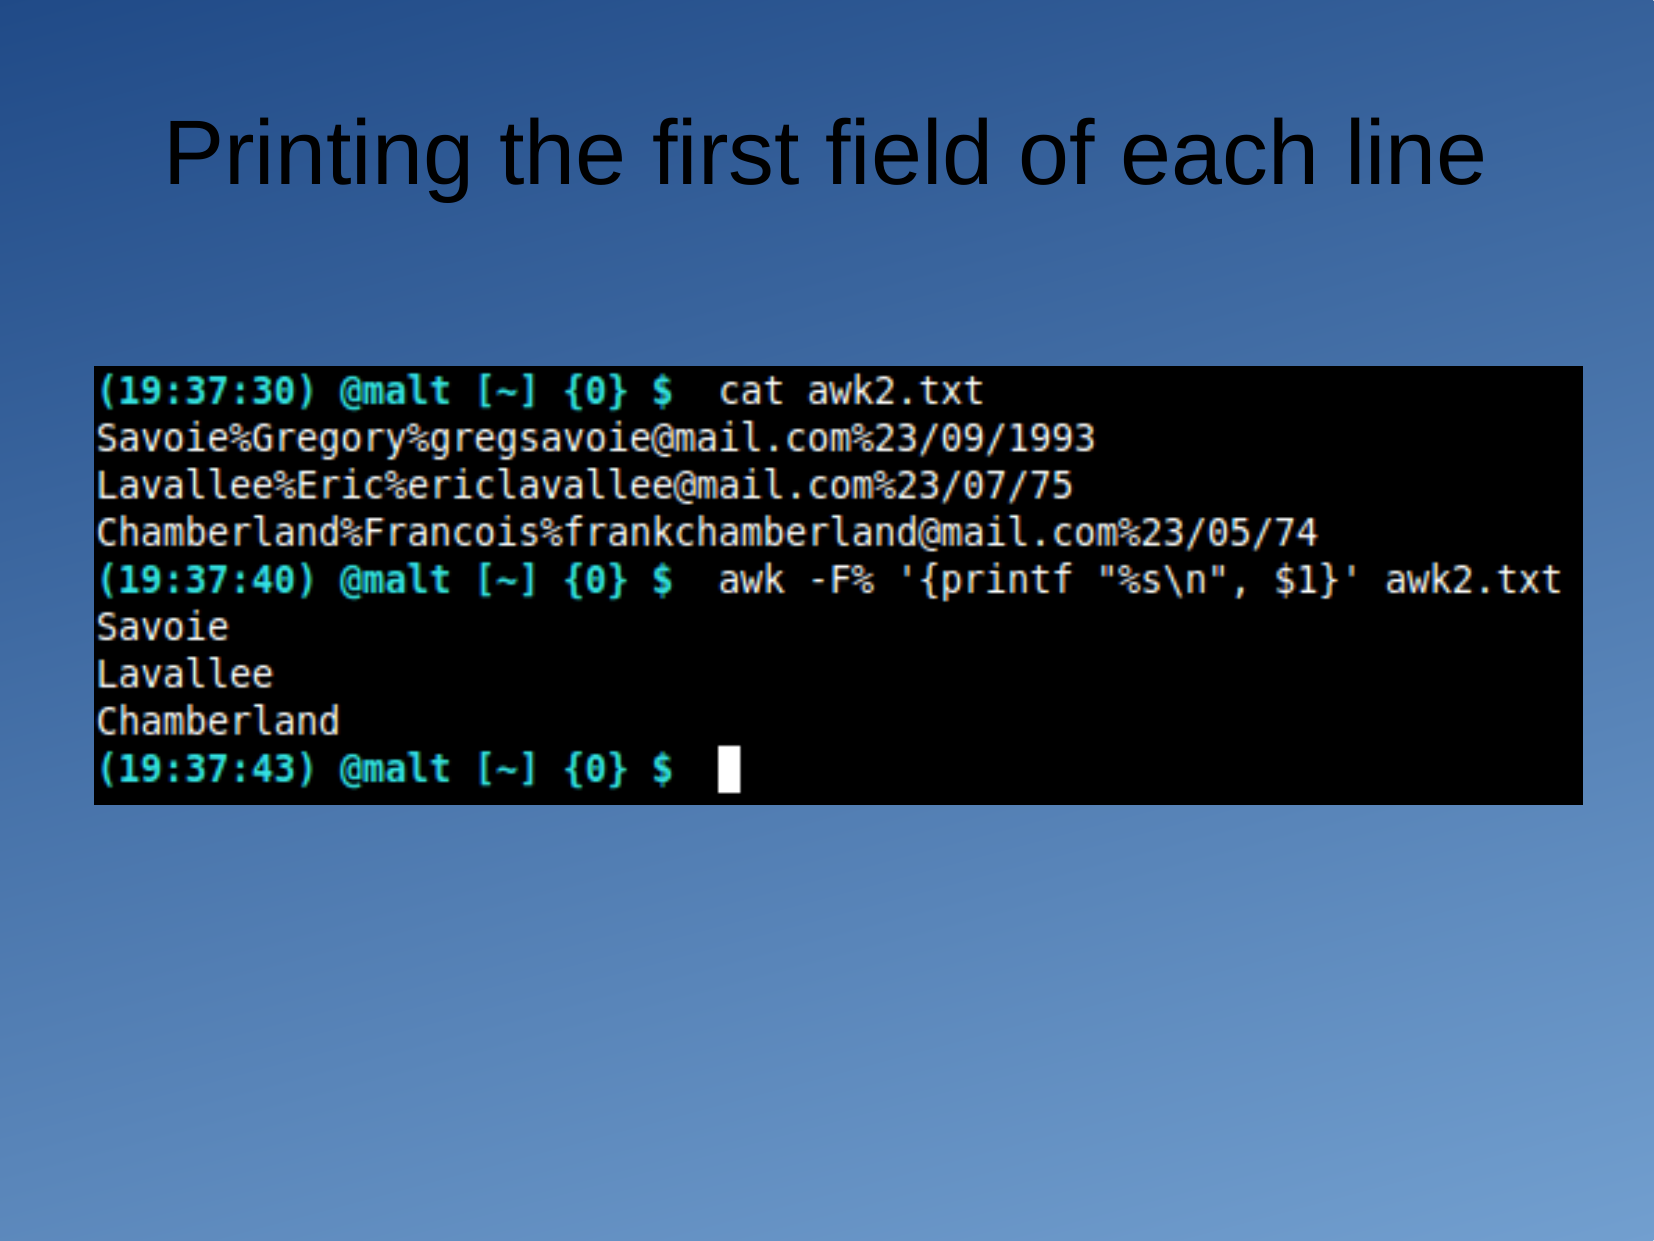

# Printing the first field of each line